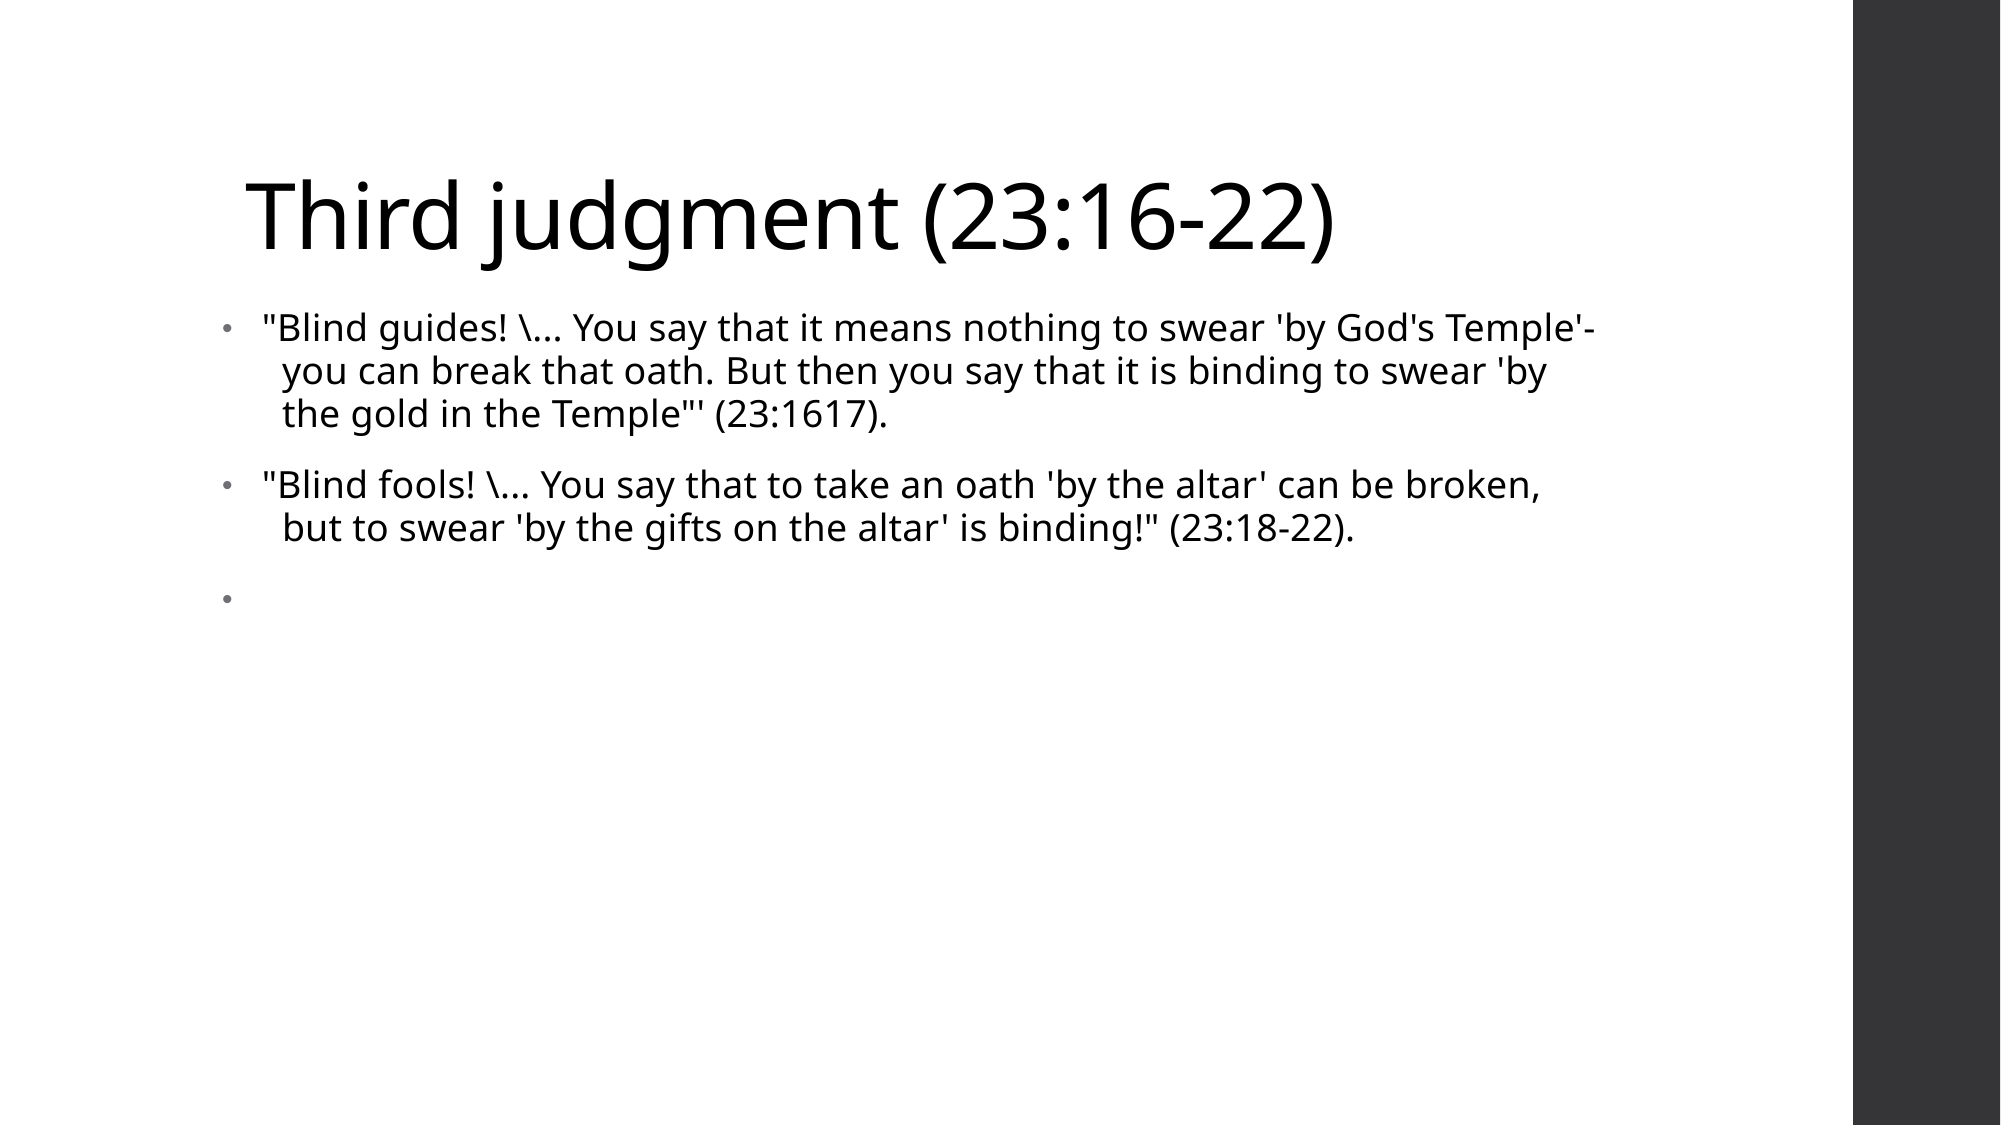

# Third judgment (23:16-22)
 "Blind guides! \... You say that it means nothing to swear 'by God's Temple'-you can break that oath. But then you say that it is binding to swear 'by the gold in the Temple"' (23:1617).
 "Blind fools! \... You say that to take an oath 'by the altar' can be broken, but to swear 'by the gifts on the altar' is binding!" (23:18-22).